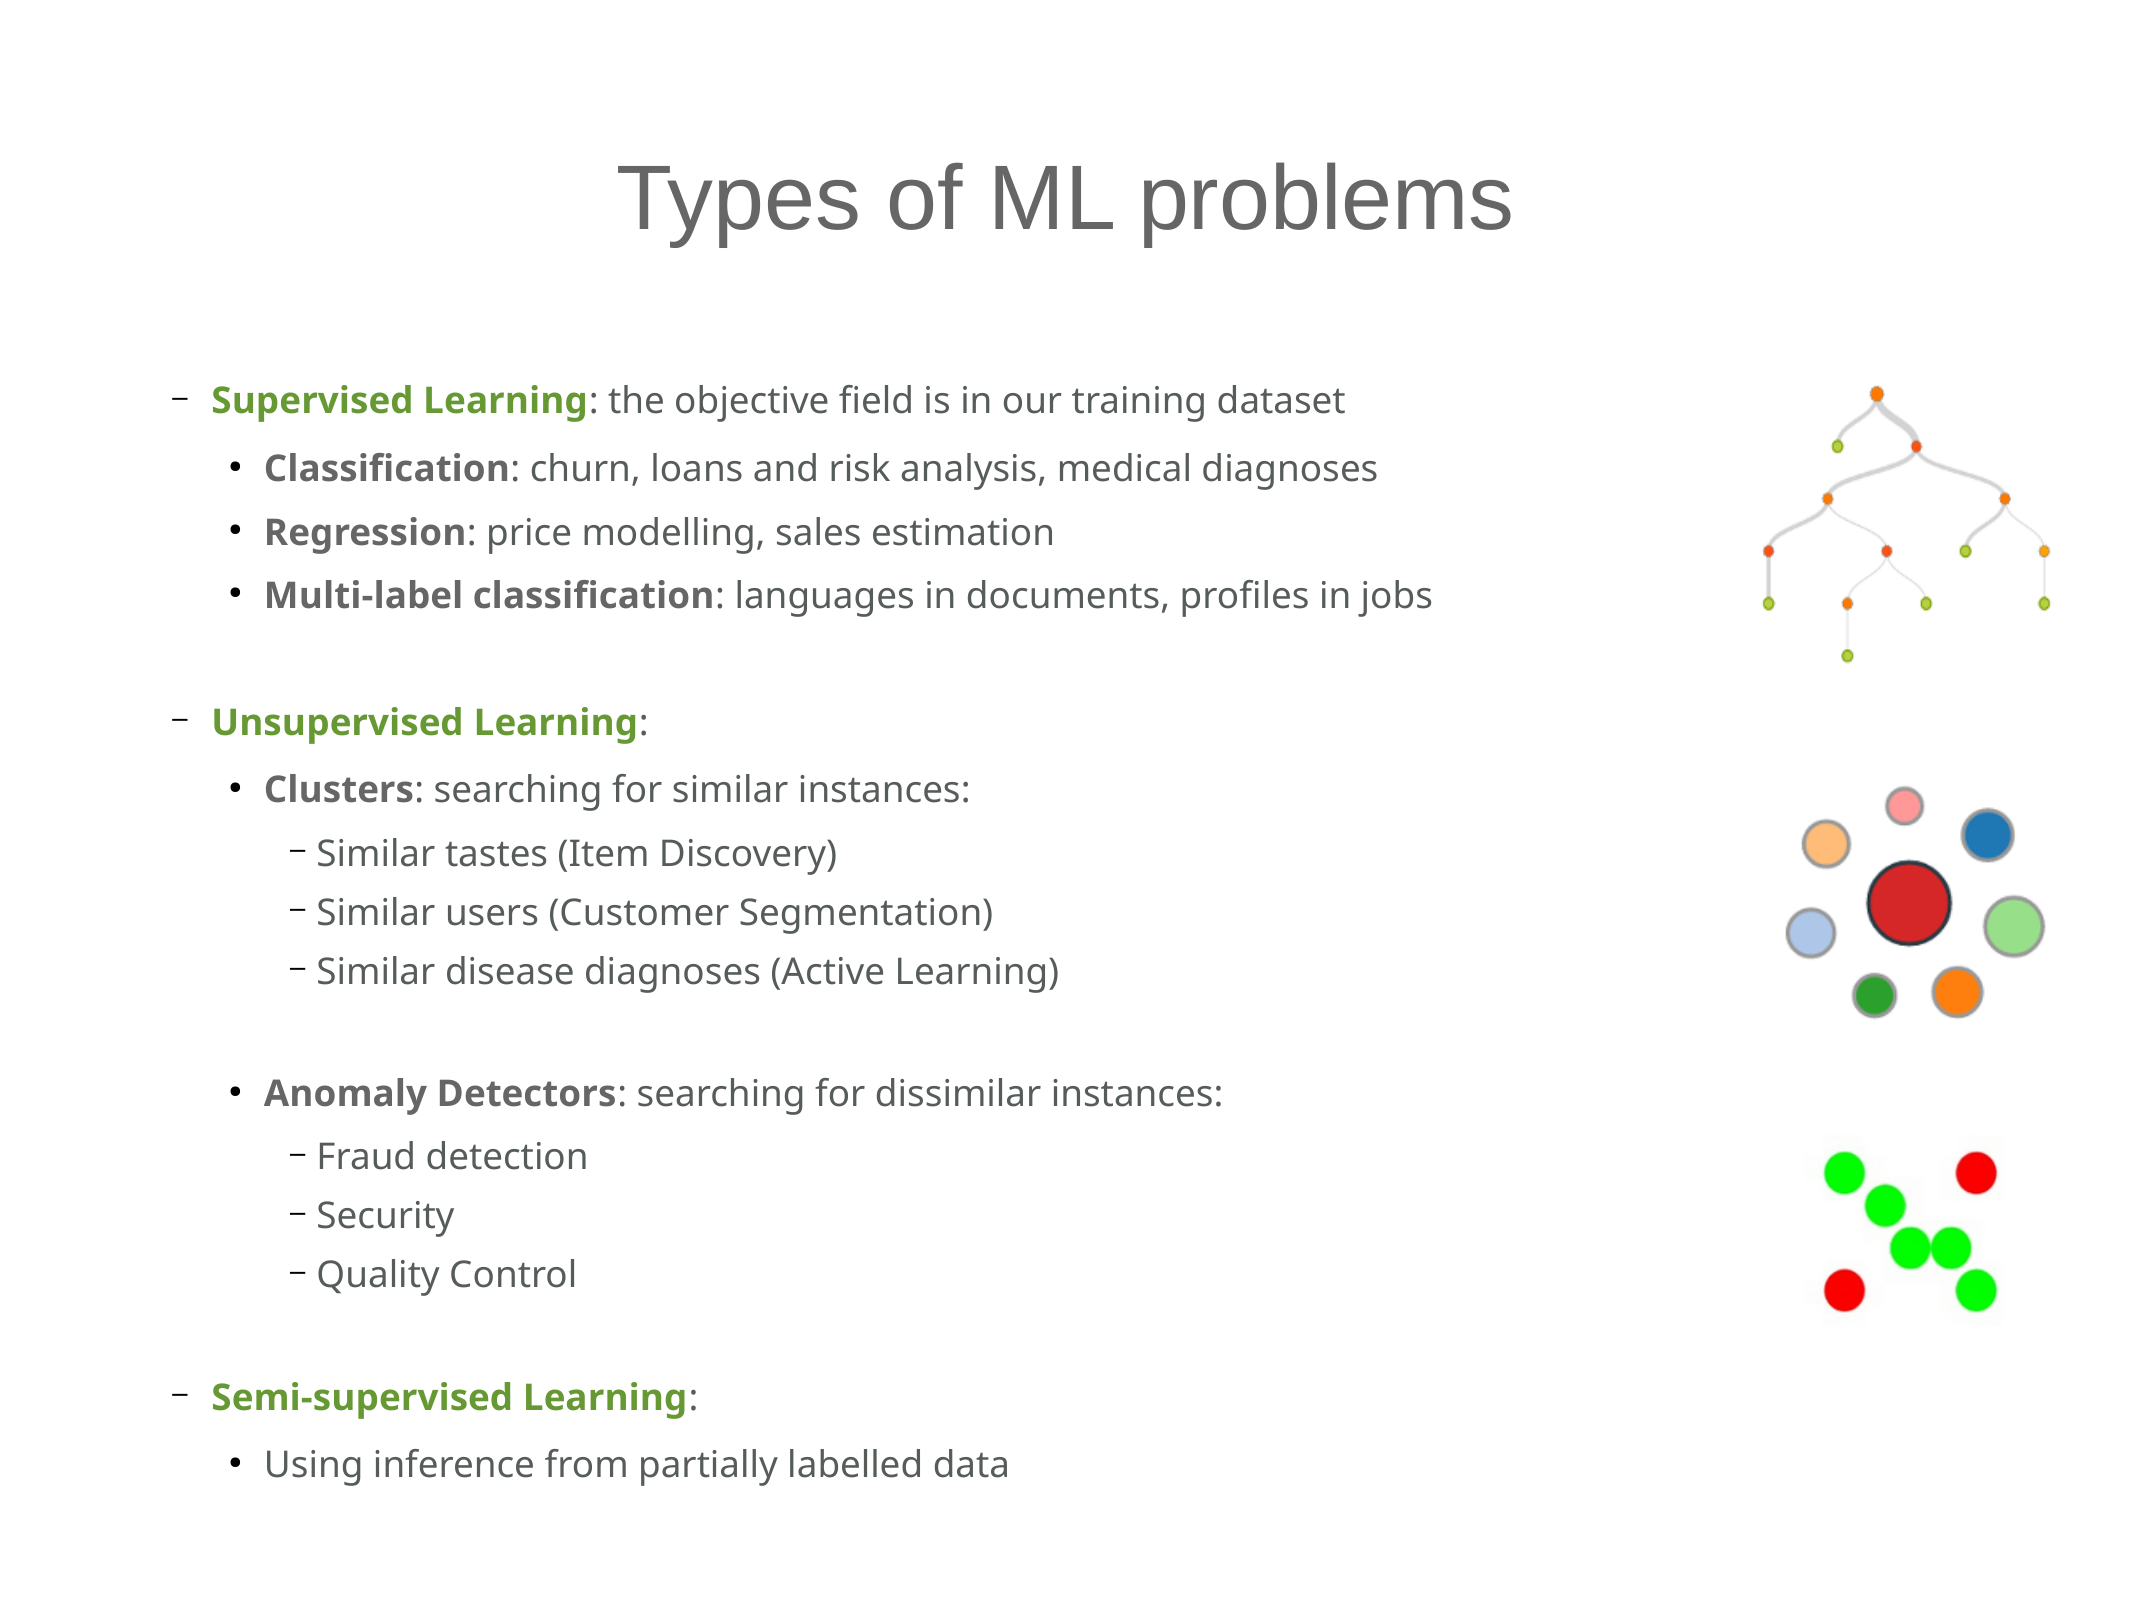

# Types of ML problems
Supervised Learning: the objective field is in our training dataset
Classification: churn, loans and risk analysis, medical diagnoses
Regression: price modelling, sales estimation
Multi-label classification: languages in documents, profiles in jobs
Unsupervised Learning:
Clusters: searching for similar instances:
Similar tastes (Item Discovery)
Similar users (Customer Segmentation)
Similar disease diagnoses (Active Learning)
Anomaly Detectors: searching for dissimilar instances:
Fraud detection
Security
Quality Control
Semi-supervised Learning:
Using inference from partially labelled data